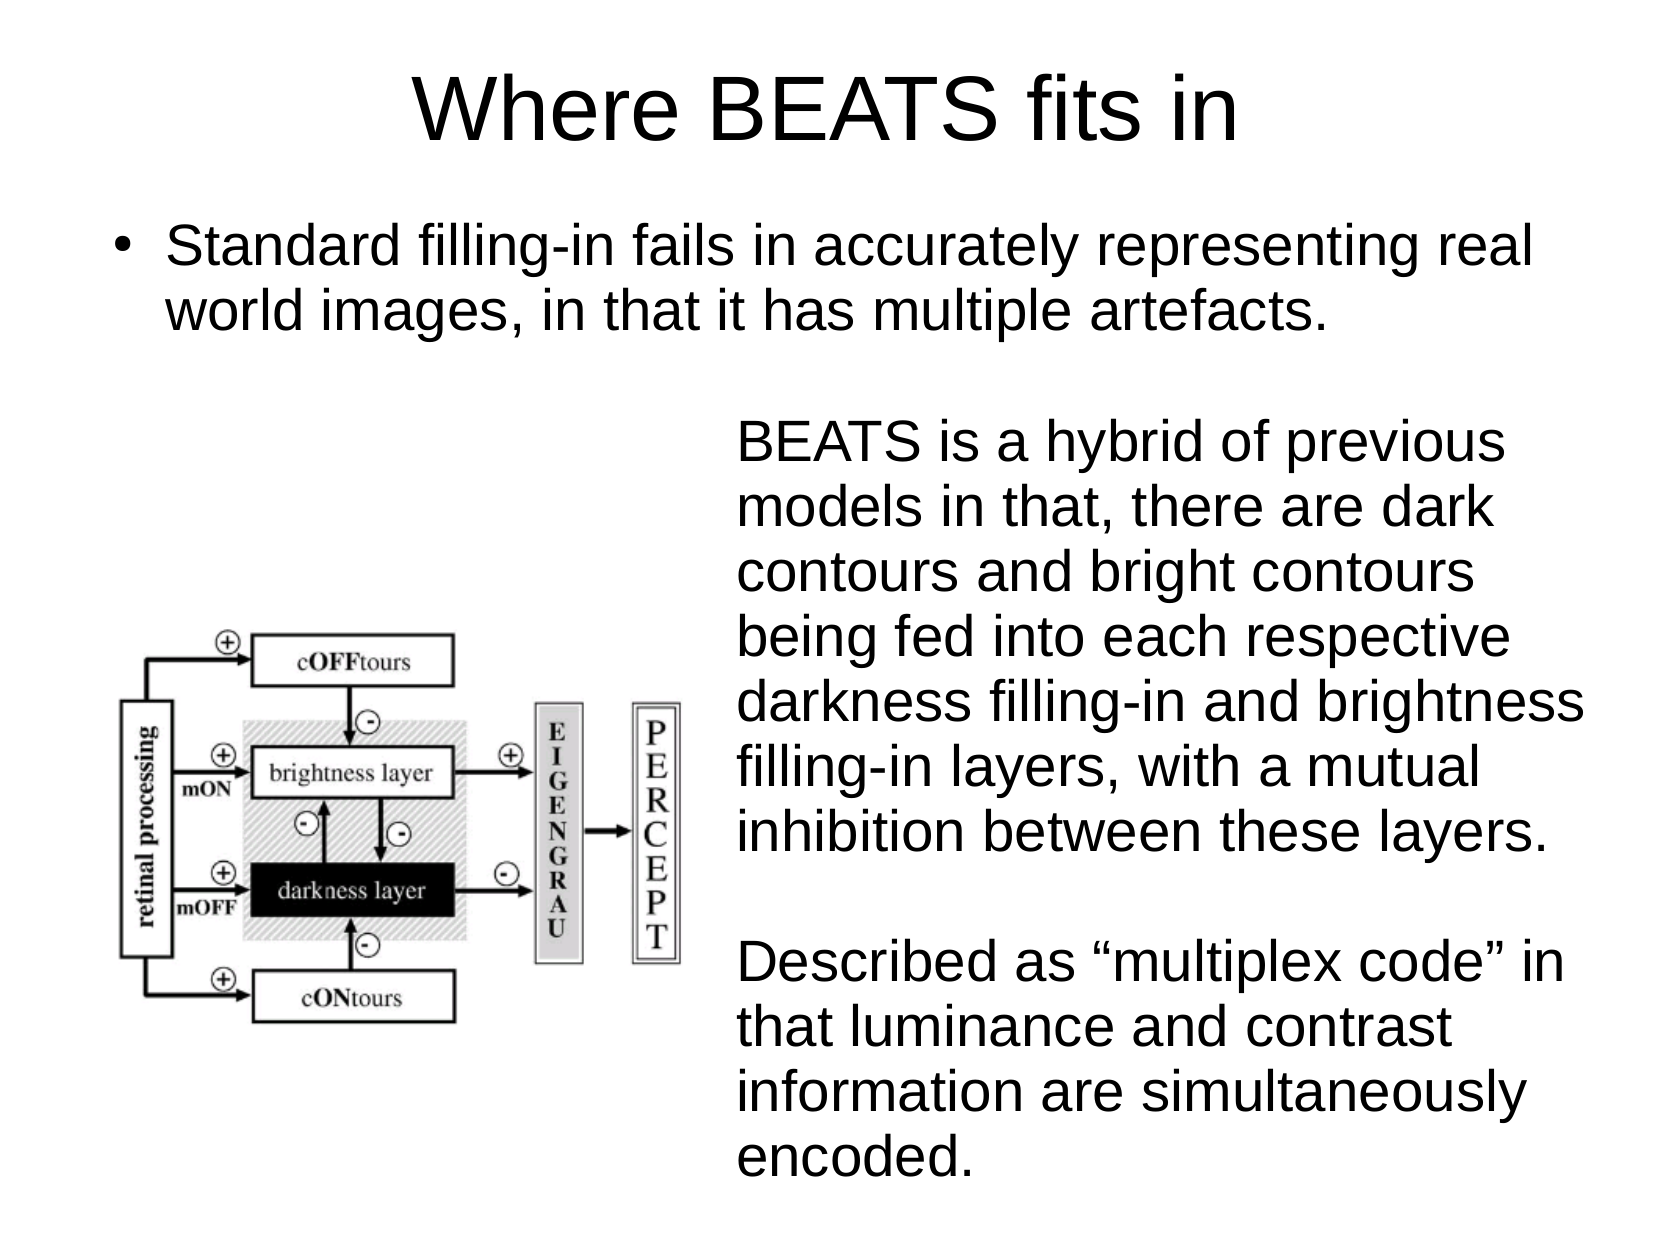

# Where BEATS fits in
Standard filling-in fails in accurately representing real world images, in that it has multiple artefacts.
BEATS is a hybrid of previous models in that, there are dark contours and bright contours being fed into each respective darkness filling-in and brightness filling-in layers, with a mutual inhibition between these layers.
Described as “multiplex code” in that luminance and contrast information are simultaneously encoded.